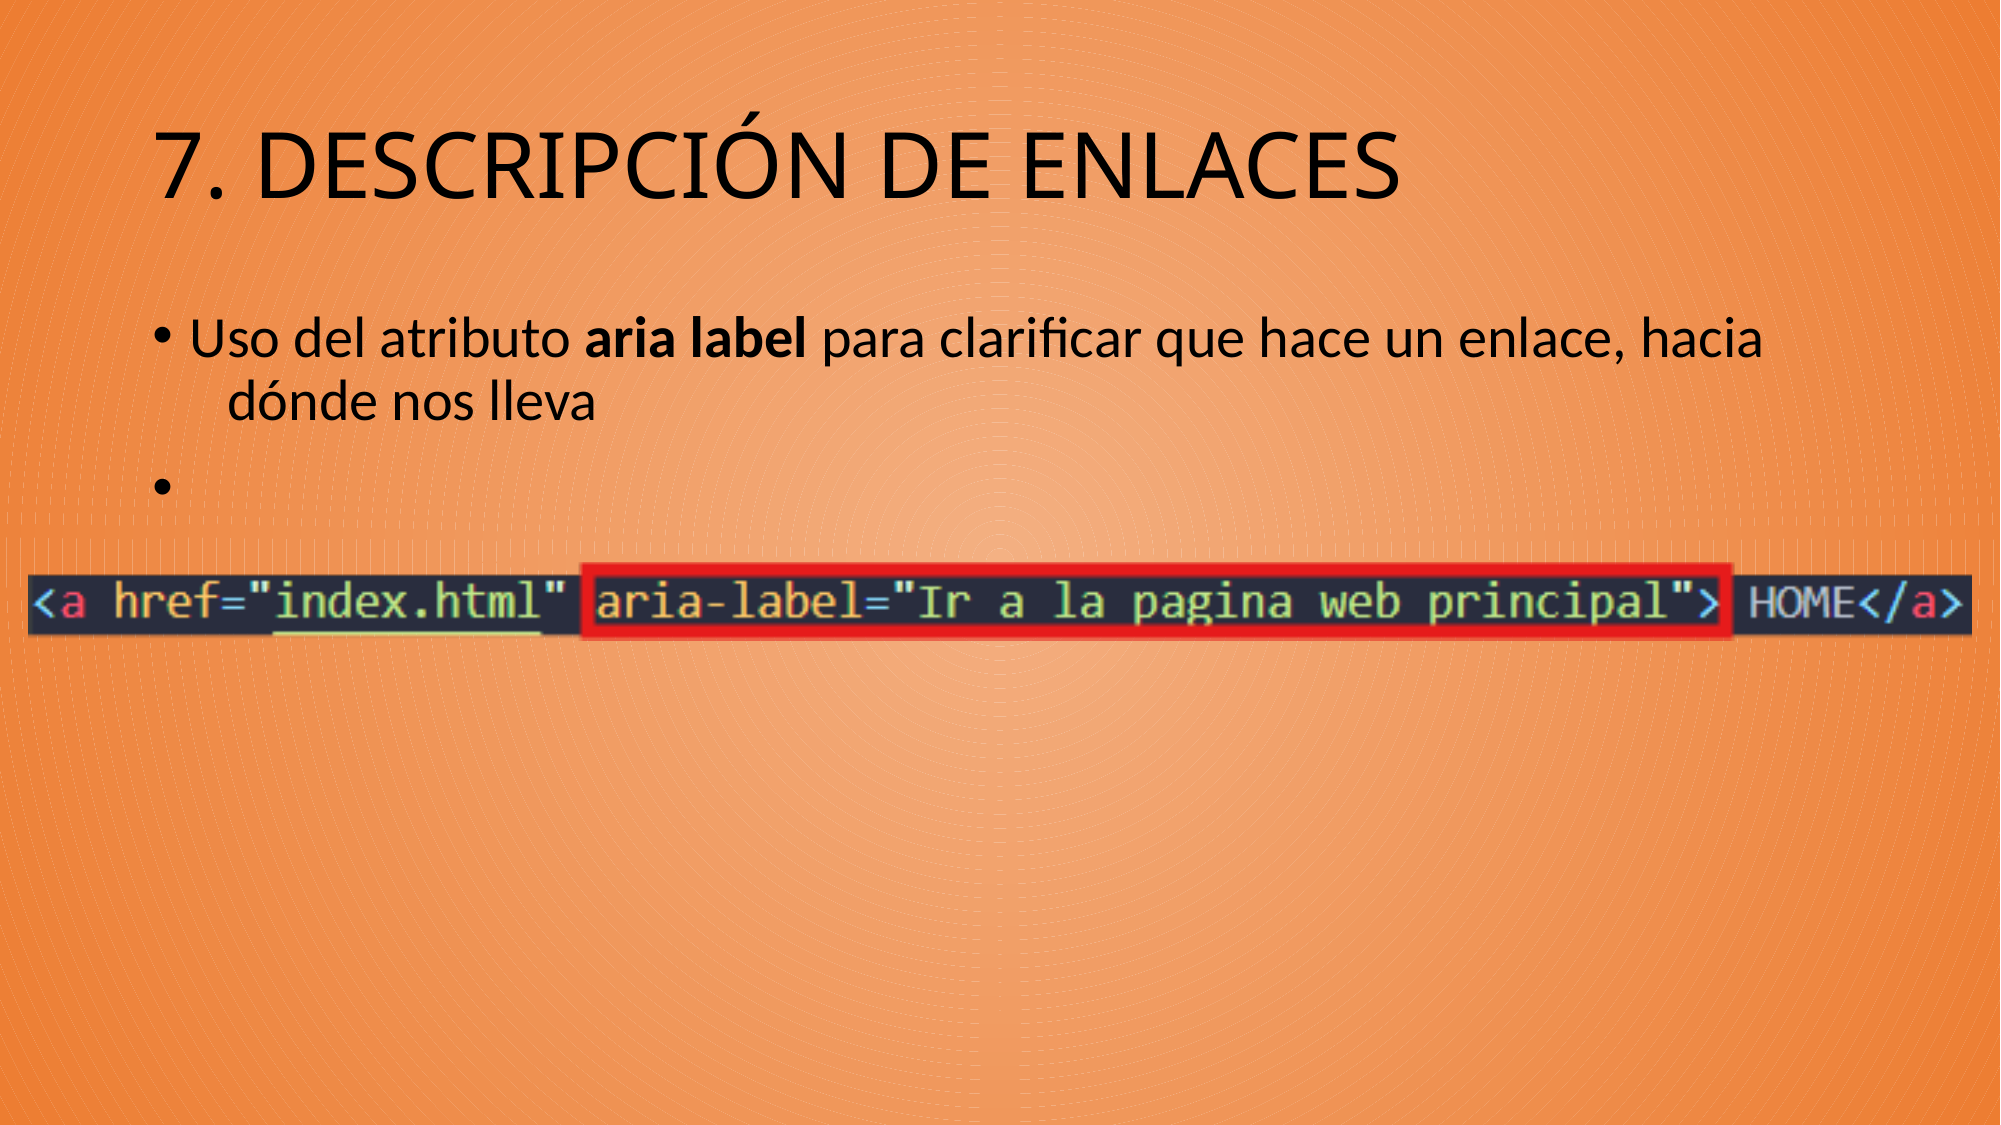

# 7. DESCRIPCIÓN DE ENLACES
Uso del atributo aria label para clarificar que hace un enlace, hacia dónde nos lleva